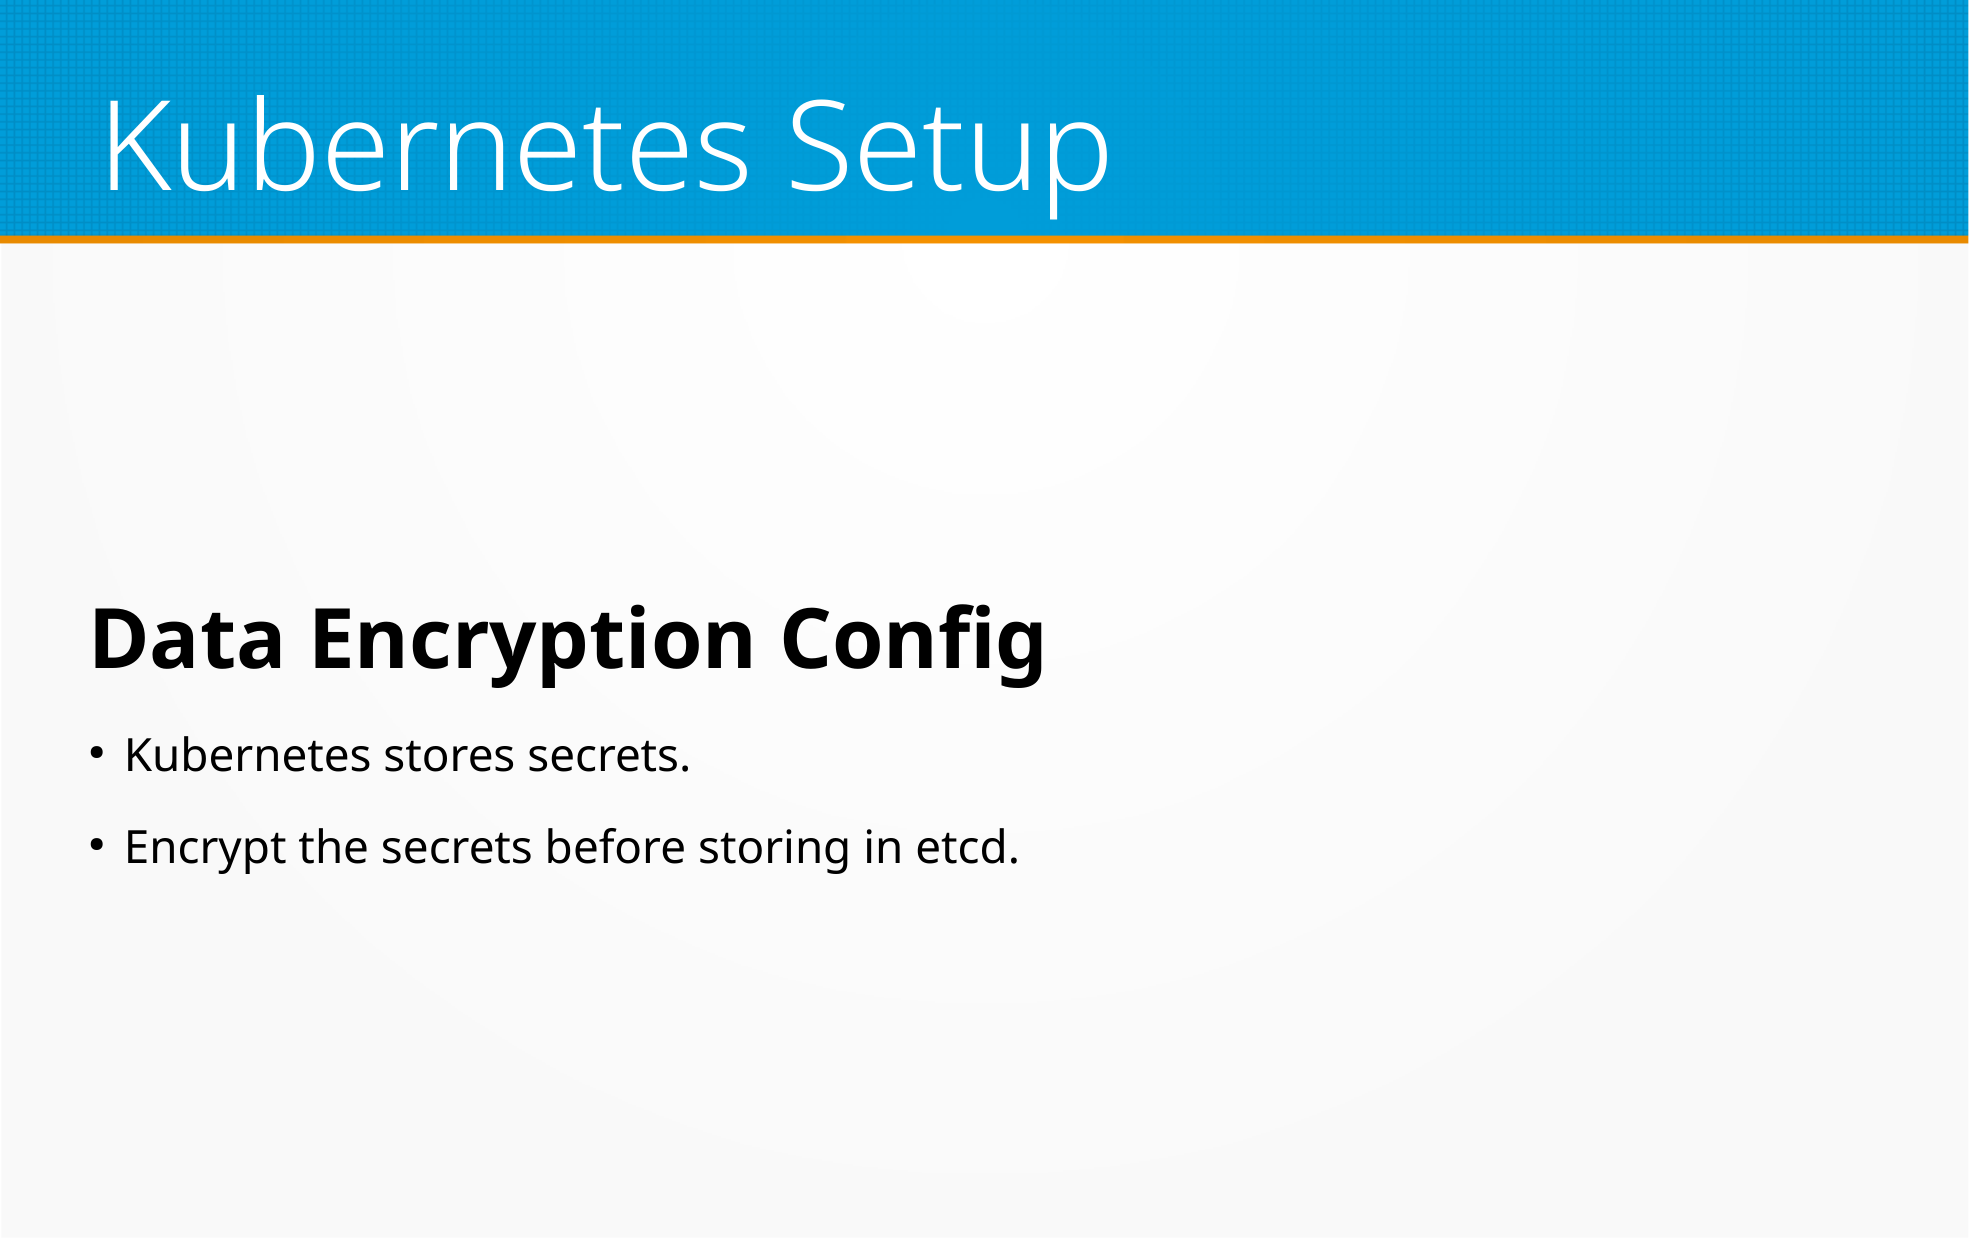

# Kubernetes Setup
Data Encryption Config
Kubernetes stores secrets.
Encrypt the secrets before storing in etcd.